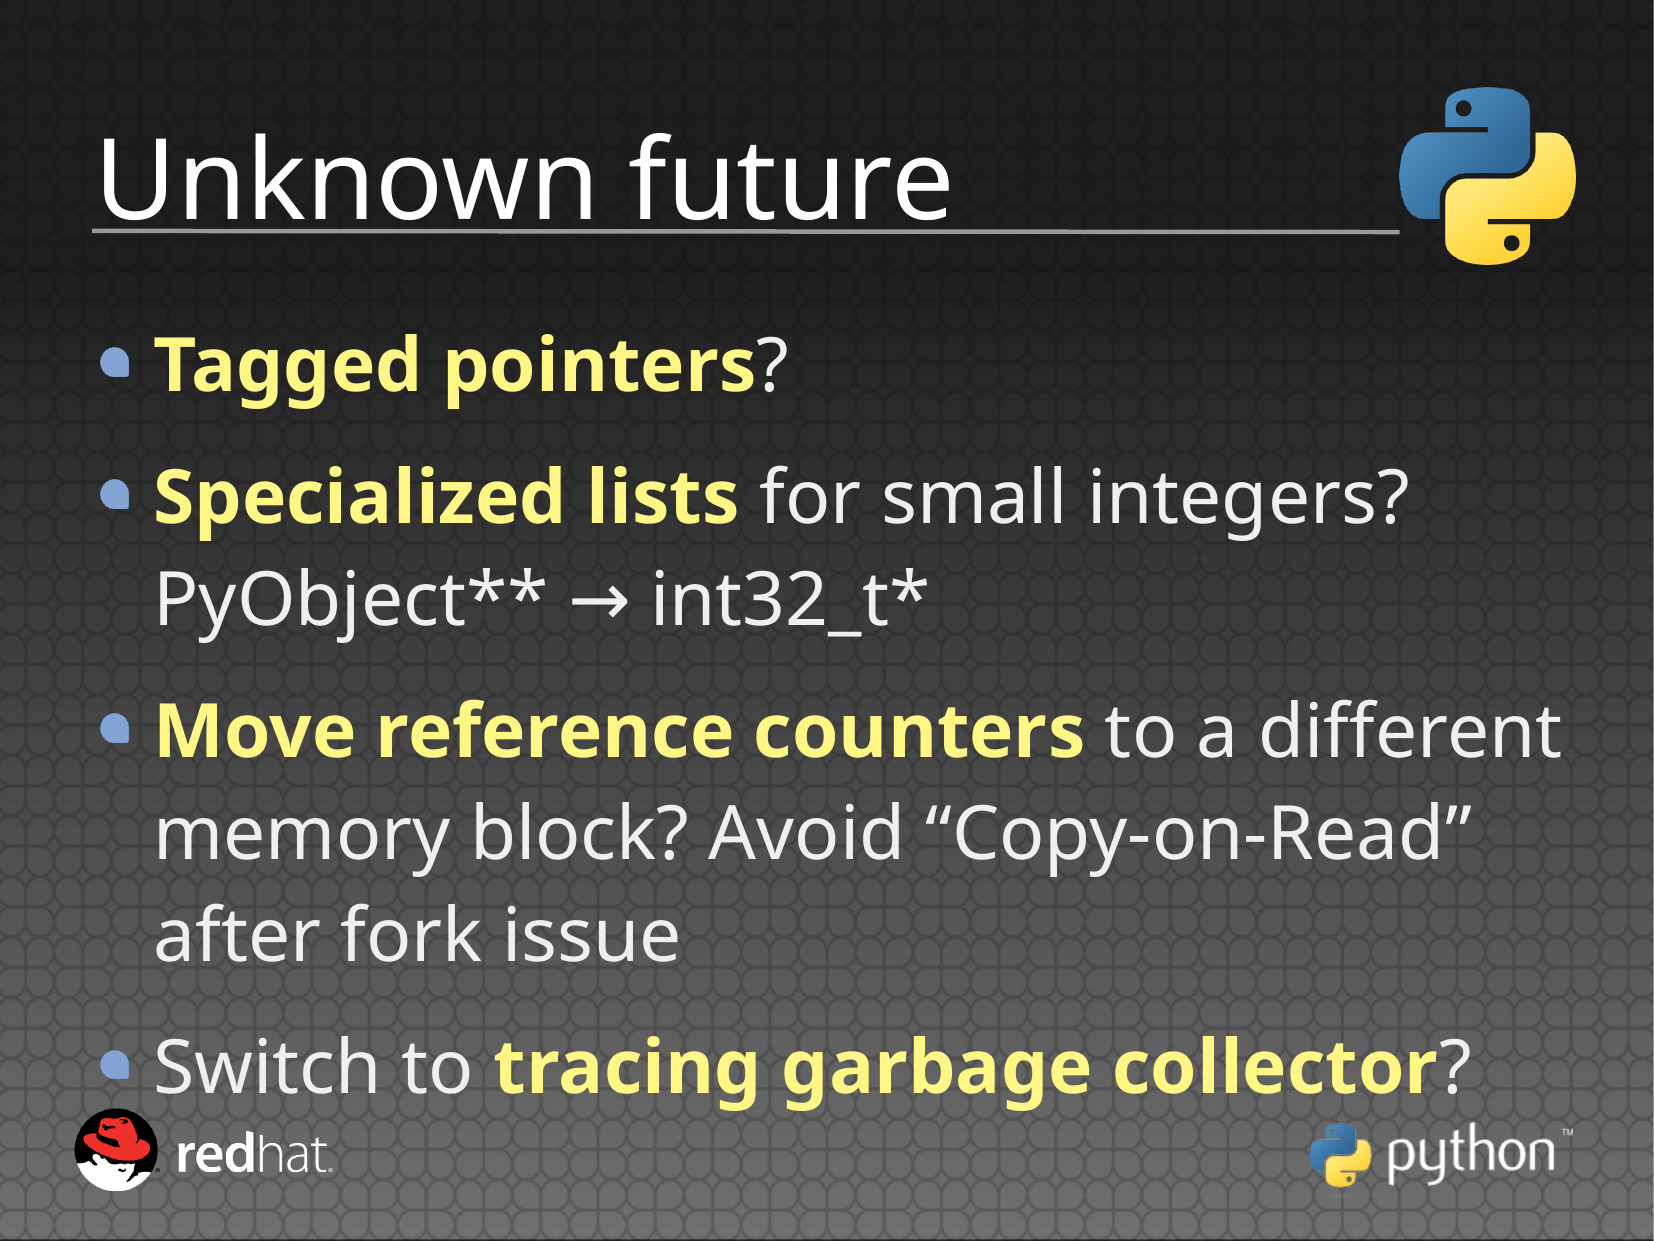

Unknown future
# Tagged pointers?
Specialized lists for small integers?
PyObject** → int32_t*
Move reference counters to a different memory block? Avoid “Copy-on-Read” after fork issue
Switch to tracing garbage collector?